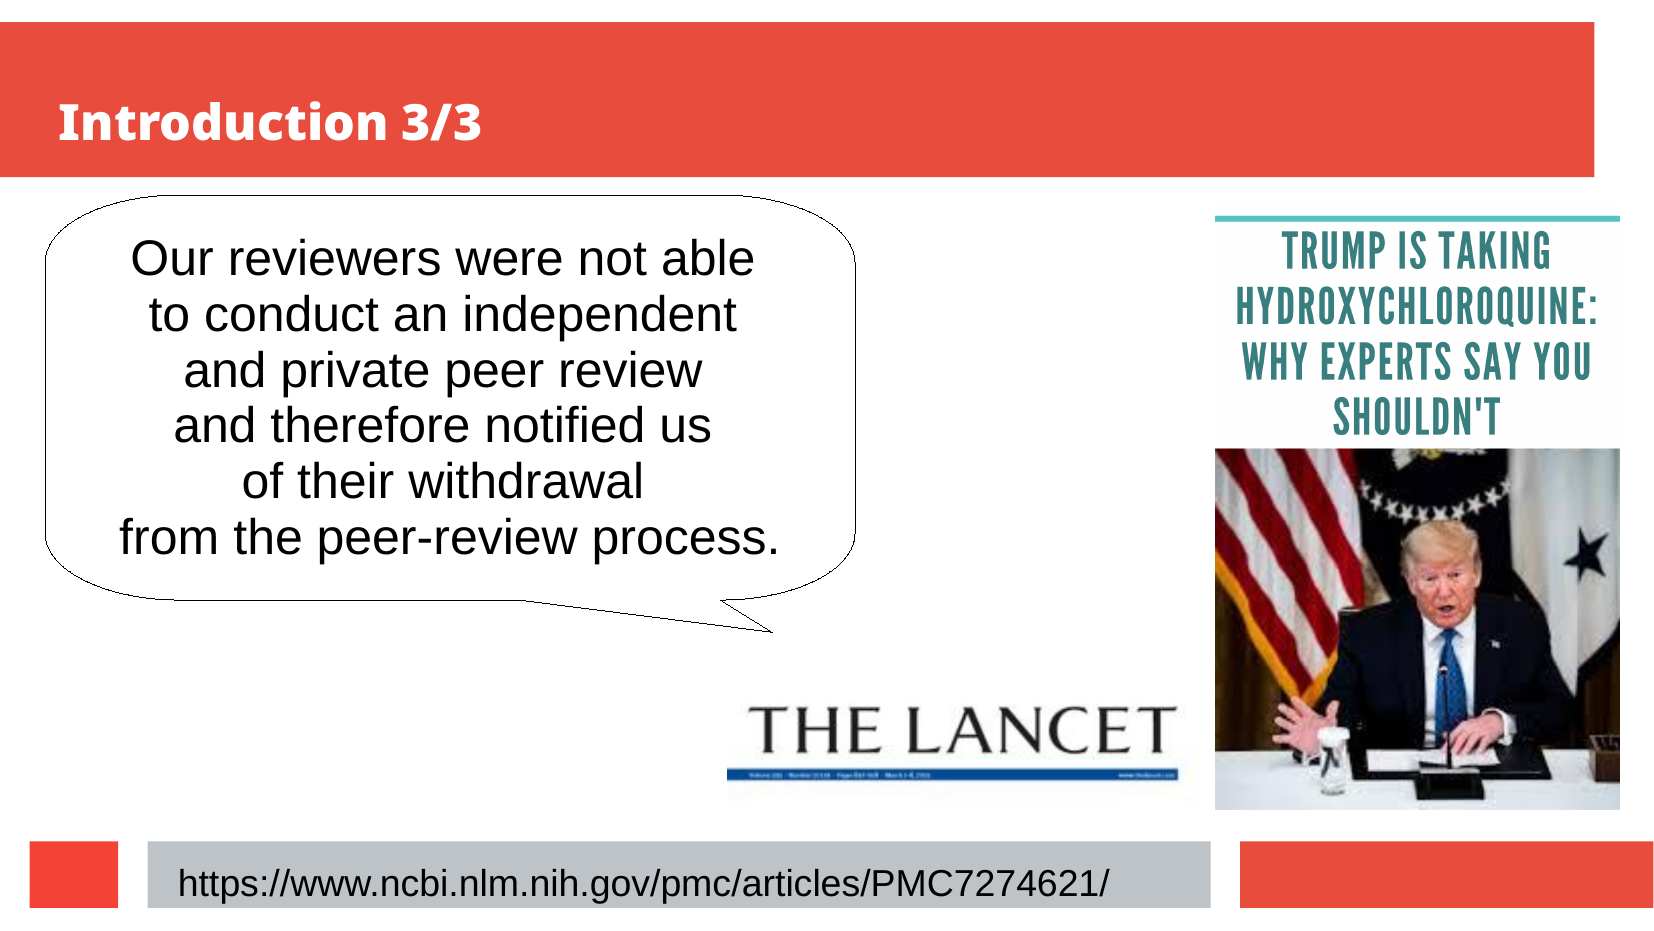

# Introduction 3/3
Our reviewers were not able
to conduct an independent
and private peer review
and therefore notified us
of their withdrawal
from the peer-review process.
https://www.ncbi.nlm.nih.gov/pmc/articles/PMC7274621/